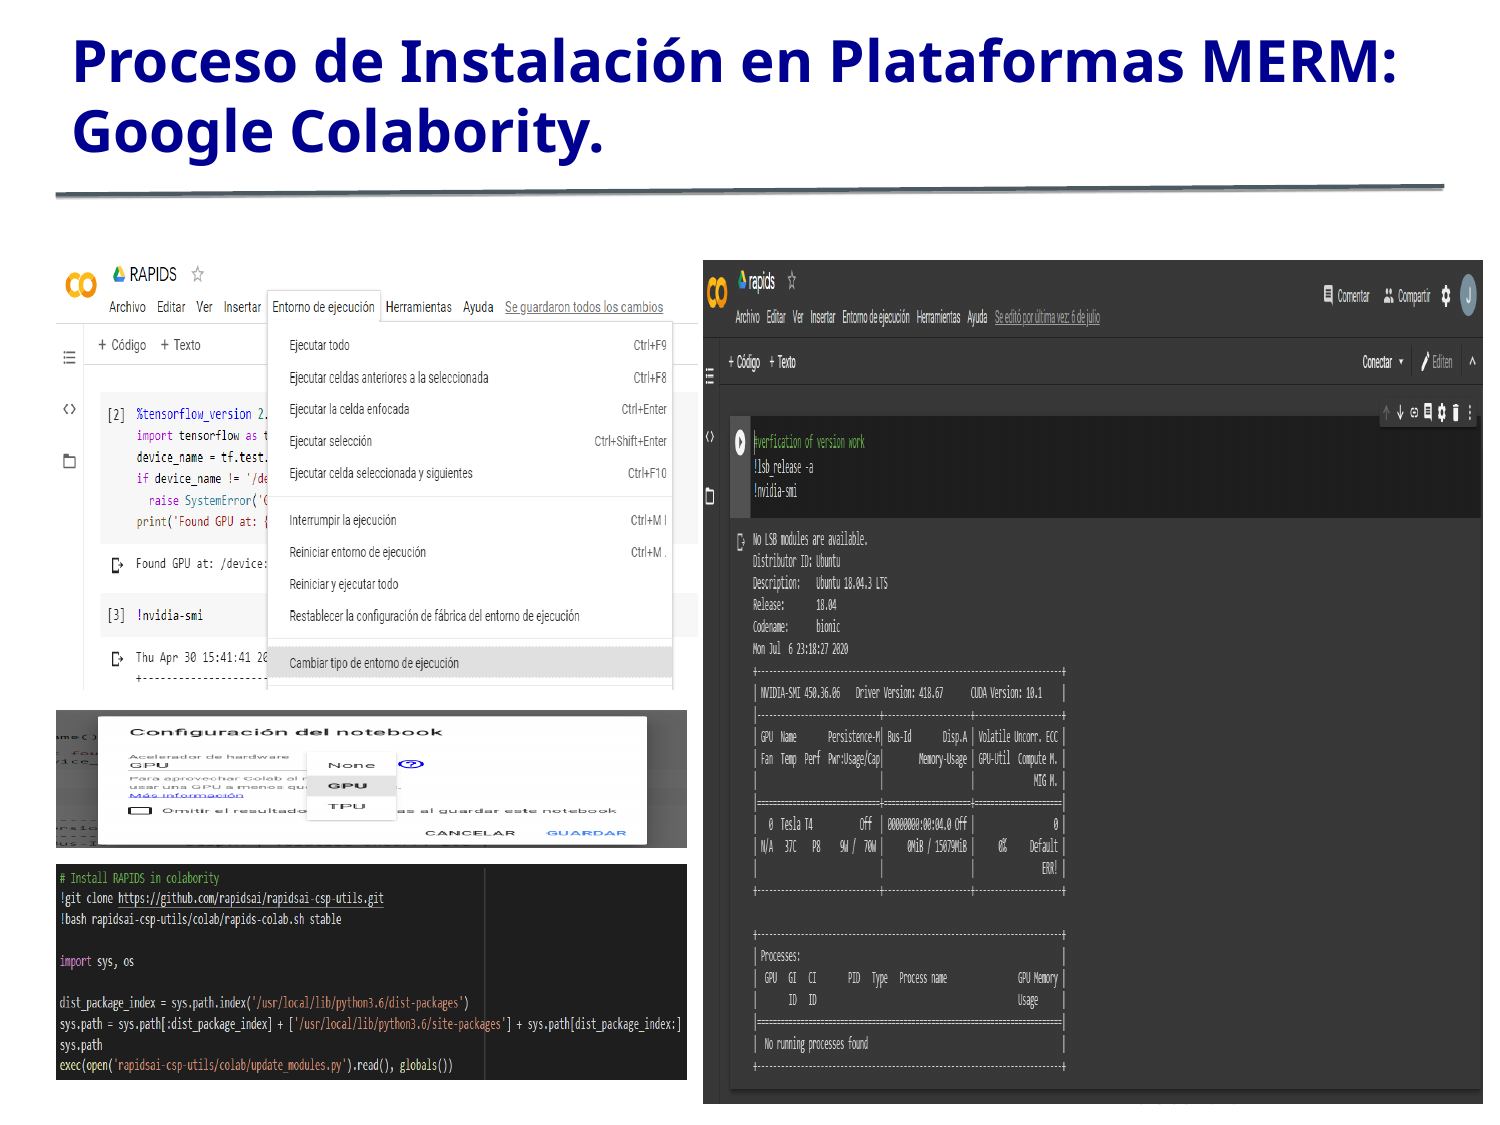

# Proceso de Instalación en Plataformas MERM: Google Colabority.